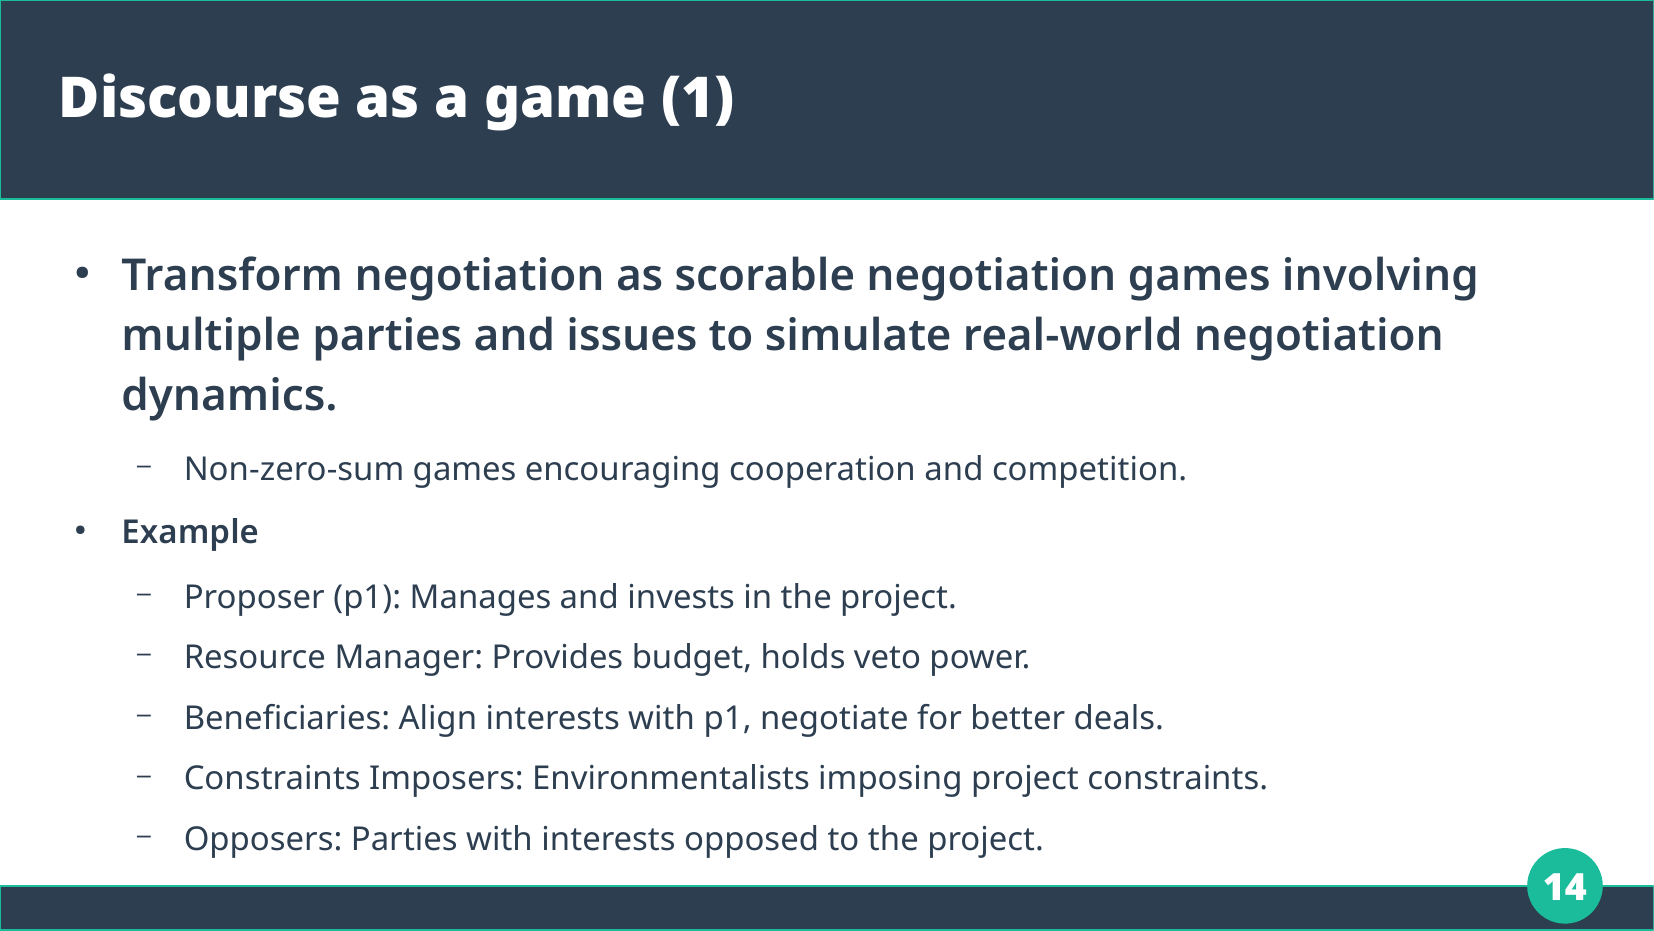

# Discourse as a game (1)
Transform negotiation as scorable negotiation games involving multiple parties and issues to simulate real-world negotiation dynamics.
Non-zero-sum games encouraging cooperation and competition.
Example
Proposer (p1): Manages and invests in the project.
Resource Manager: Provides budget, holds veto power.
Beneficiaries: Align interests with p1, negotiate for better deals.
Constraints Imposers: Environmentalists imposing project constraints.
Opposers: Parties with interests opposed to the project.
14